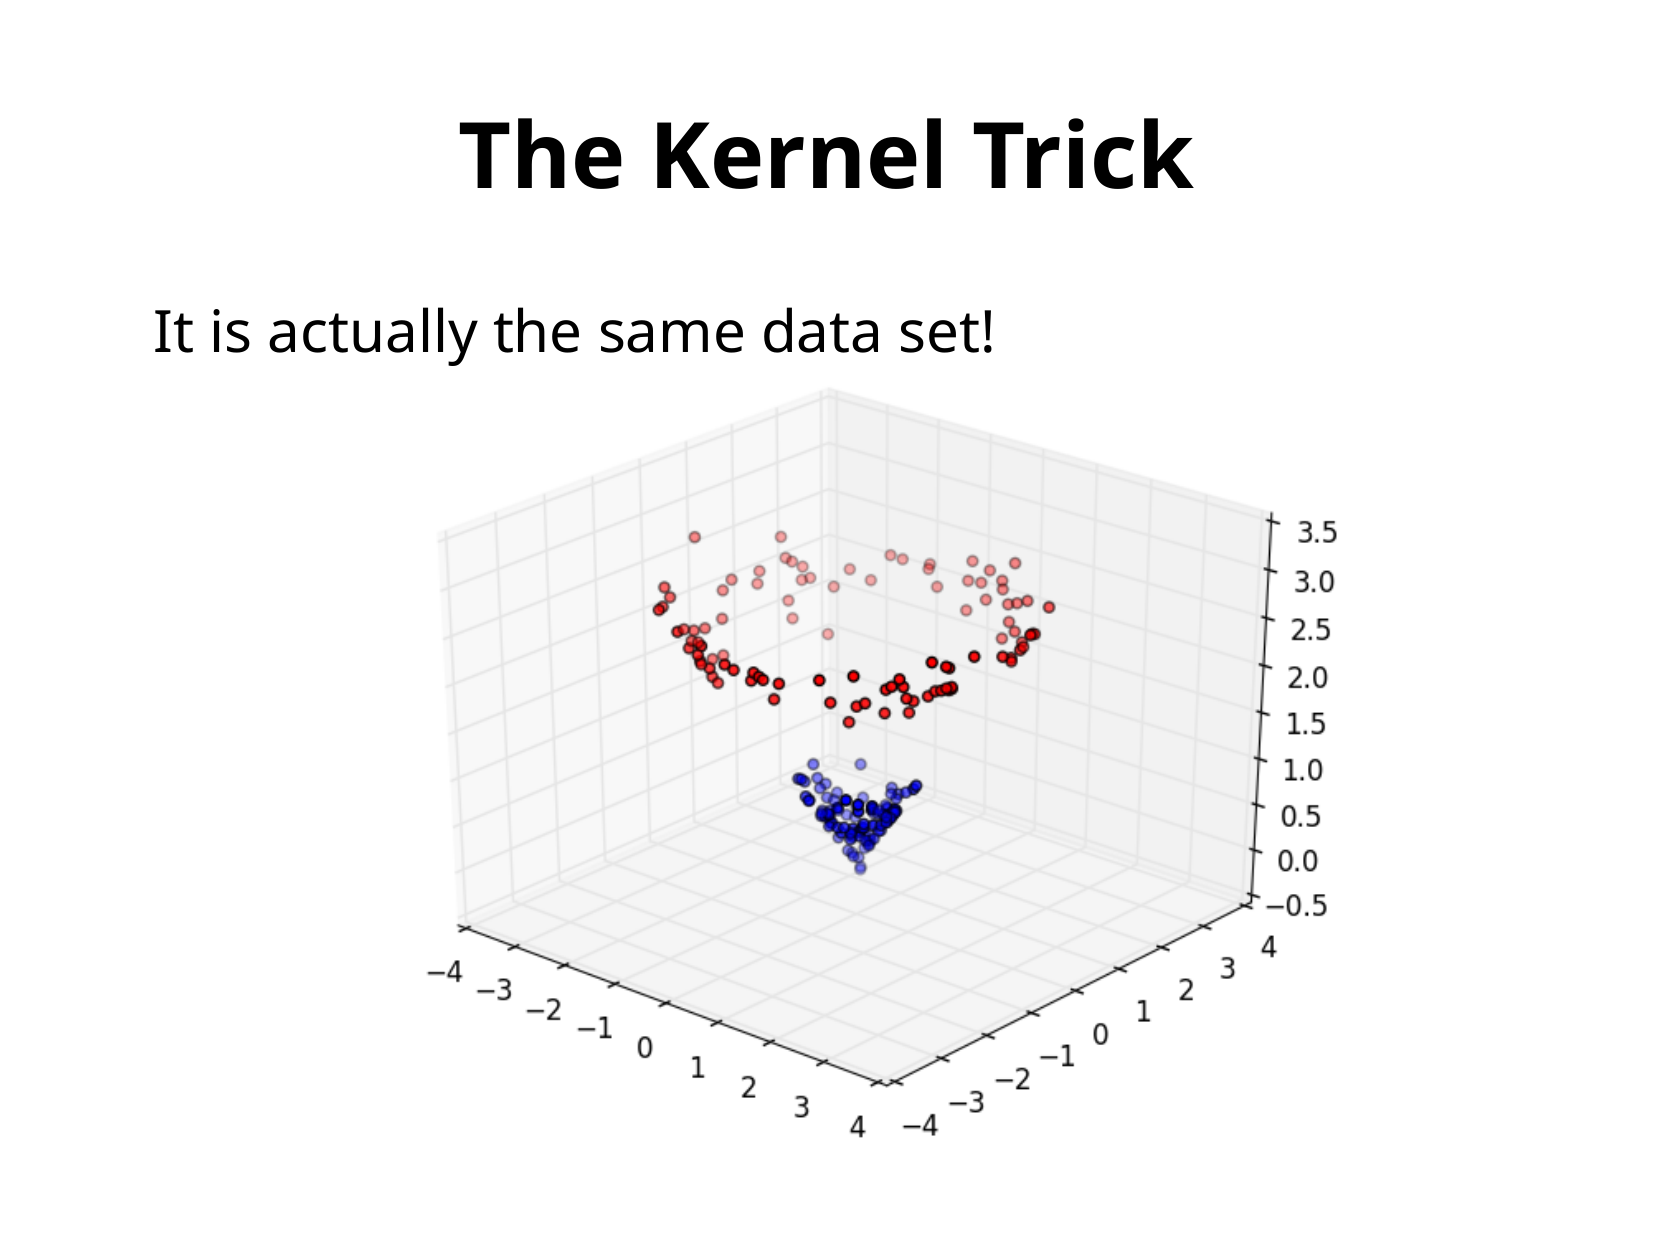

# The Kernel Trick
It is actually the same data set!